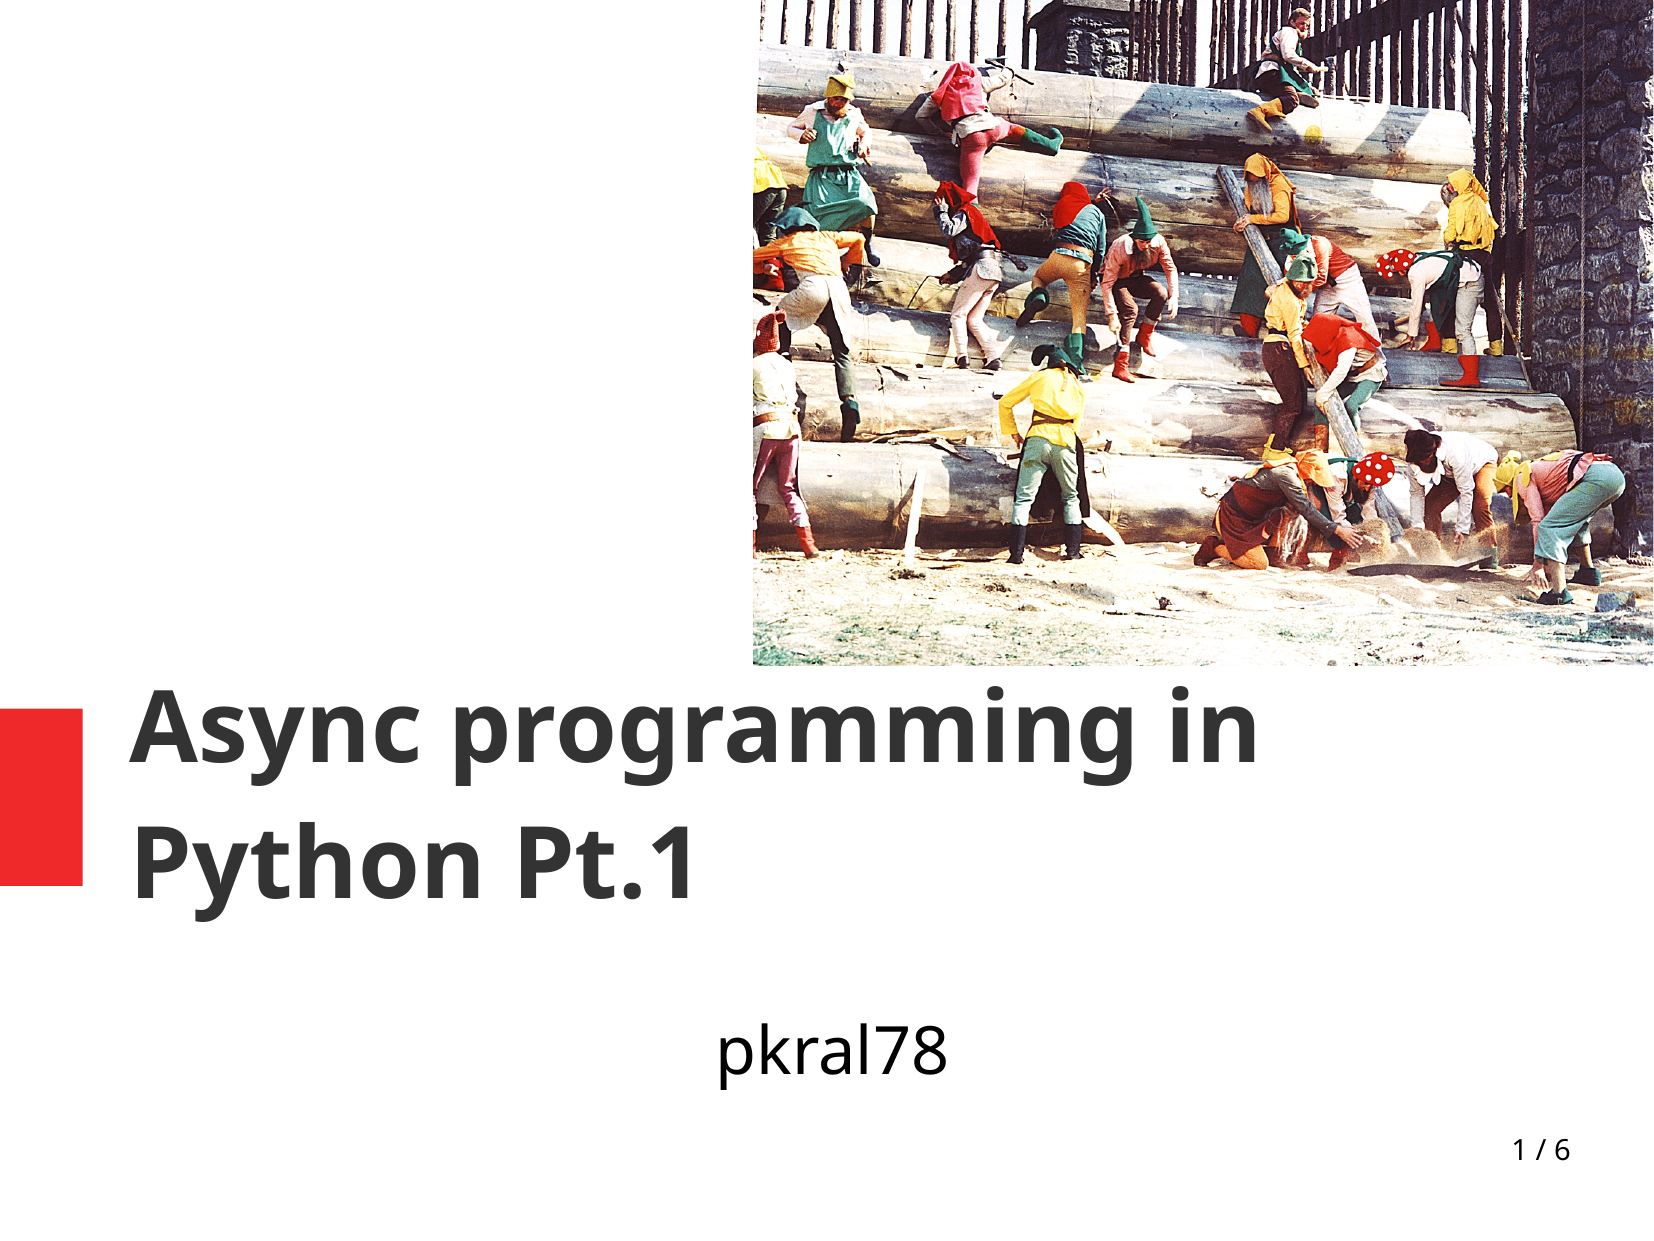

# Async programming in Python Pt.1
pkral78
1